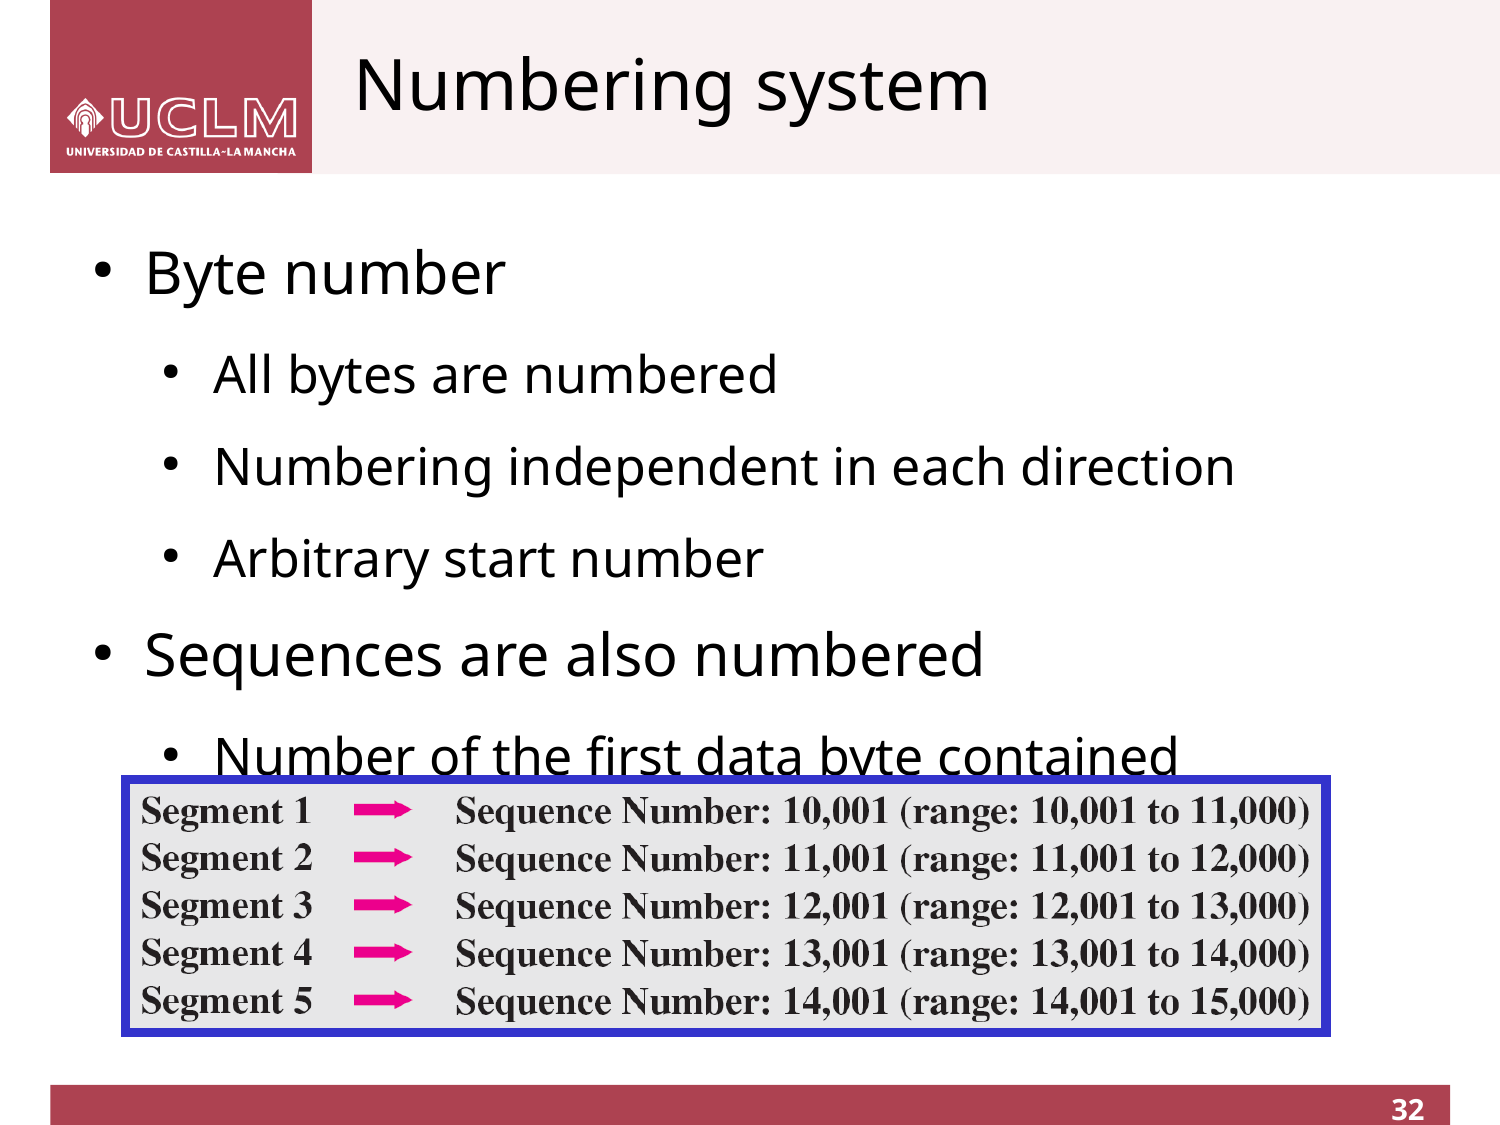

# Numbering system
Byte number
All bytes are numbered
Numbering independent in each direction
Arbitrary start number
Sequences are also numbered
Number of the first data byte contained
Some special cases for control messages
32